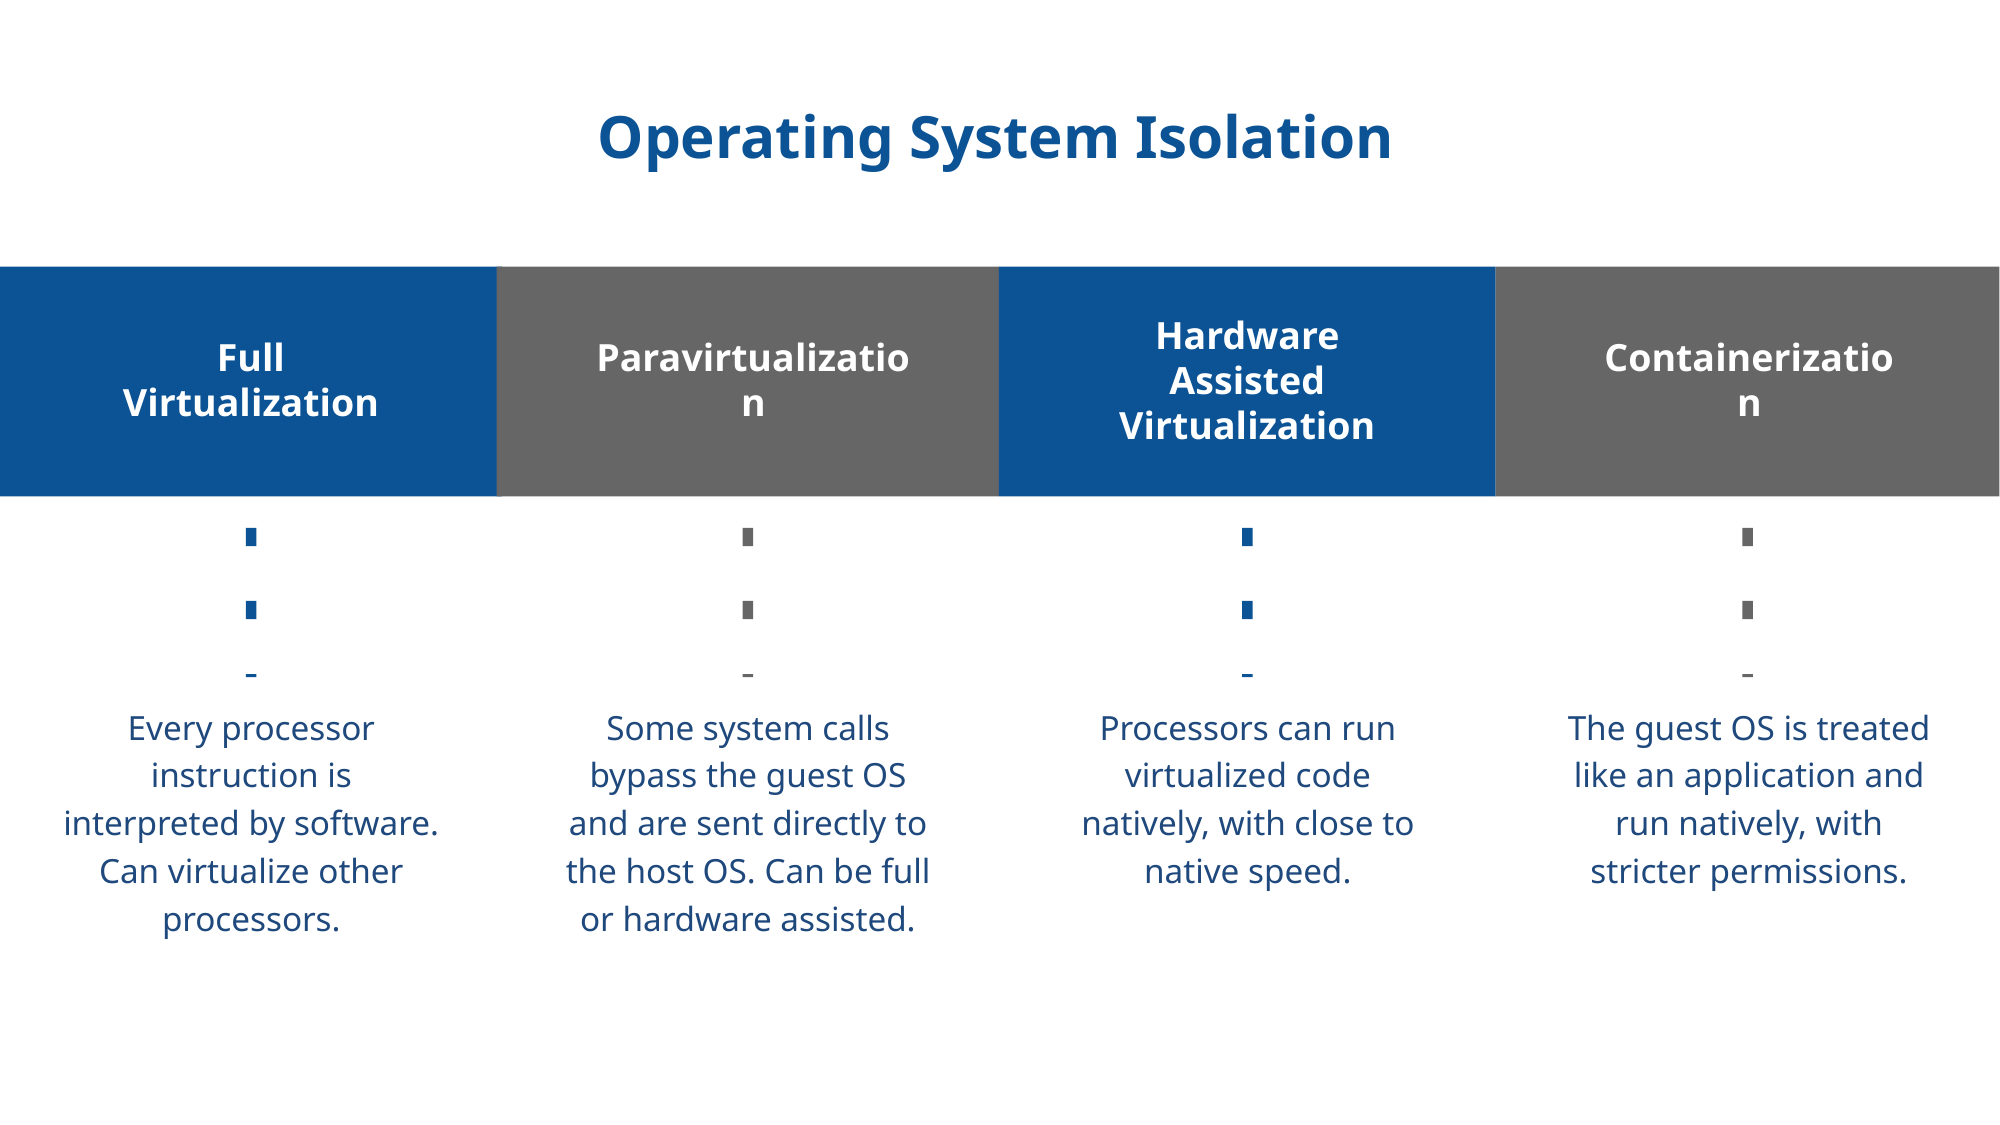

Operating System Isolation
Full Virtualization
Paravirtualization
Hardware Assisted Virtualization
Containerization
Every processor instruction is interpreted by software. Can virtualize other processors.
Some system calls bypass the guest OS and are sent directly to the host OS. Can be full or hardware assisted.
Processors can run virtualized code natively, with close to native speed.
The guest OS is treated like an application and run natively, with stricter permissions.